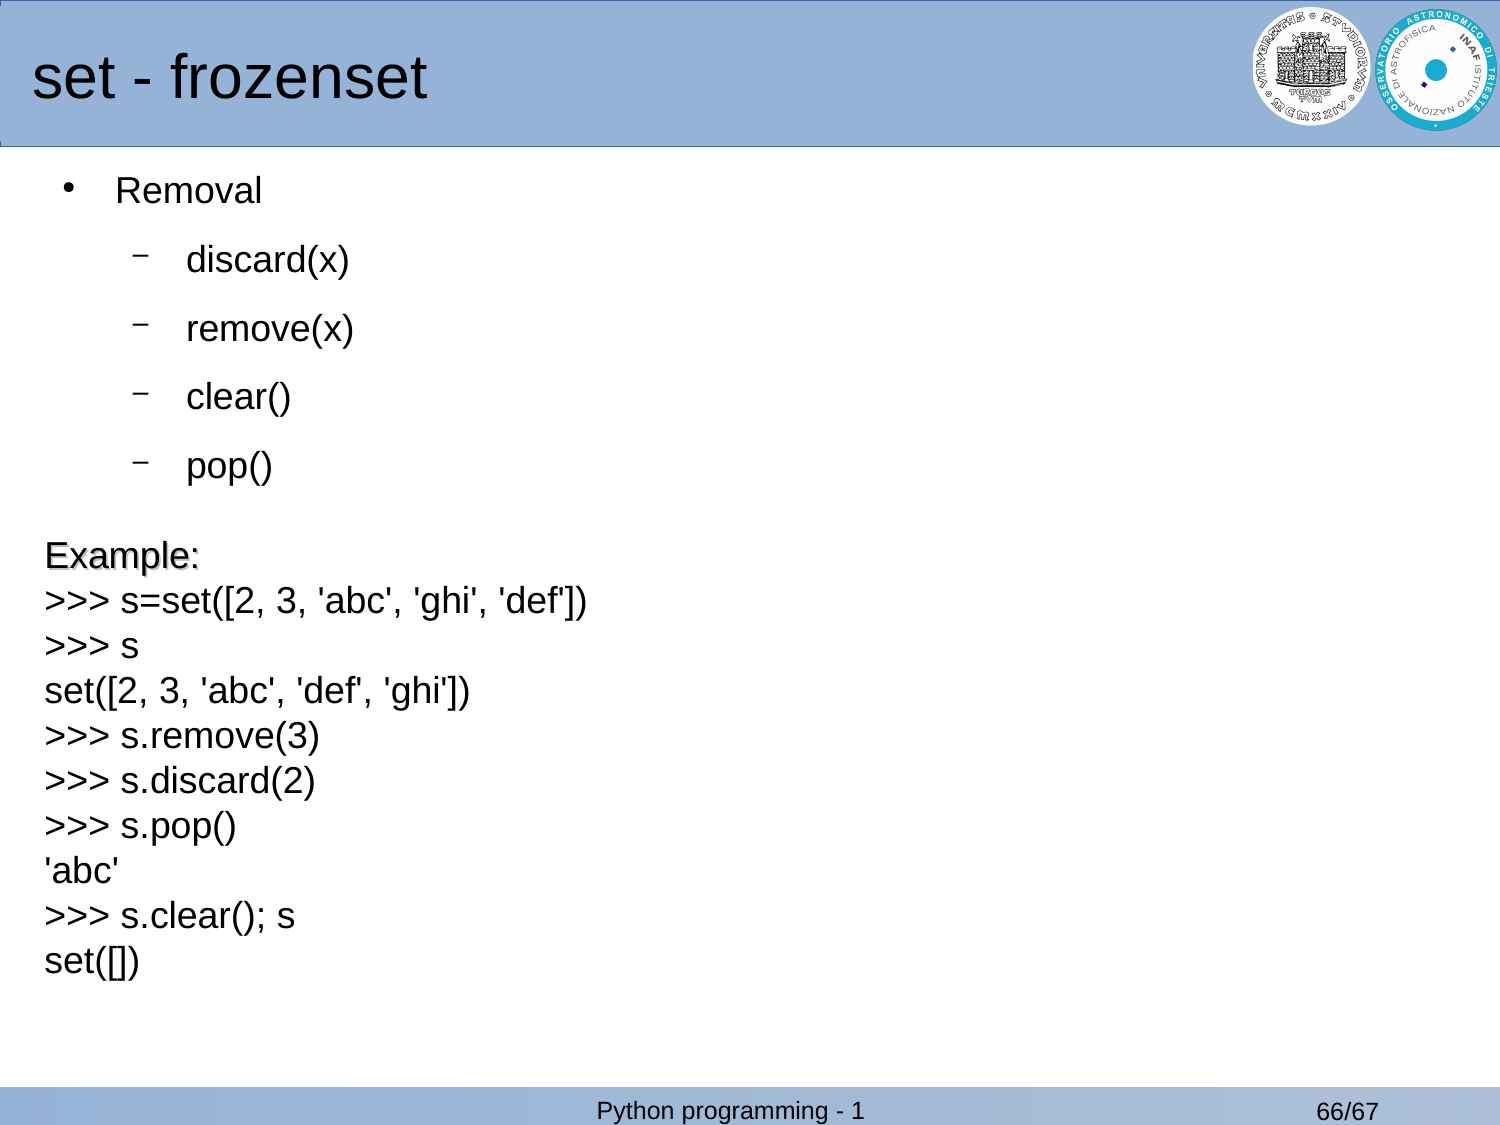

set - frozenset
# Removal
discard(x)
remove(x)
clear()
pop()
Example:
>>> s=set([2, 3, 'abc', 'ghi', 'def'])
>>> s
set([2, 3, 'abc', 'def', 'ghi'])
>>> s.remove(3)
>>> s.discard(2)
>>> s.pop()
'abc'
>>> s.clear(); s
set([])